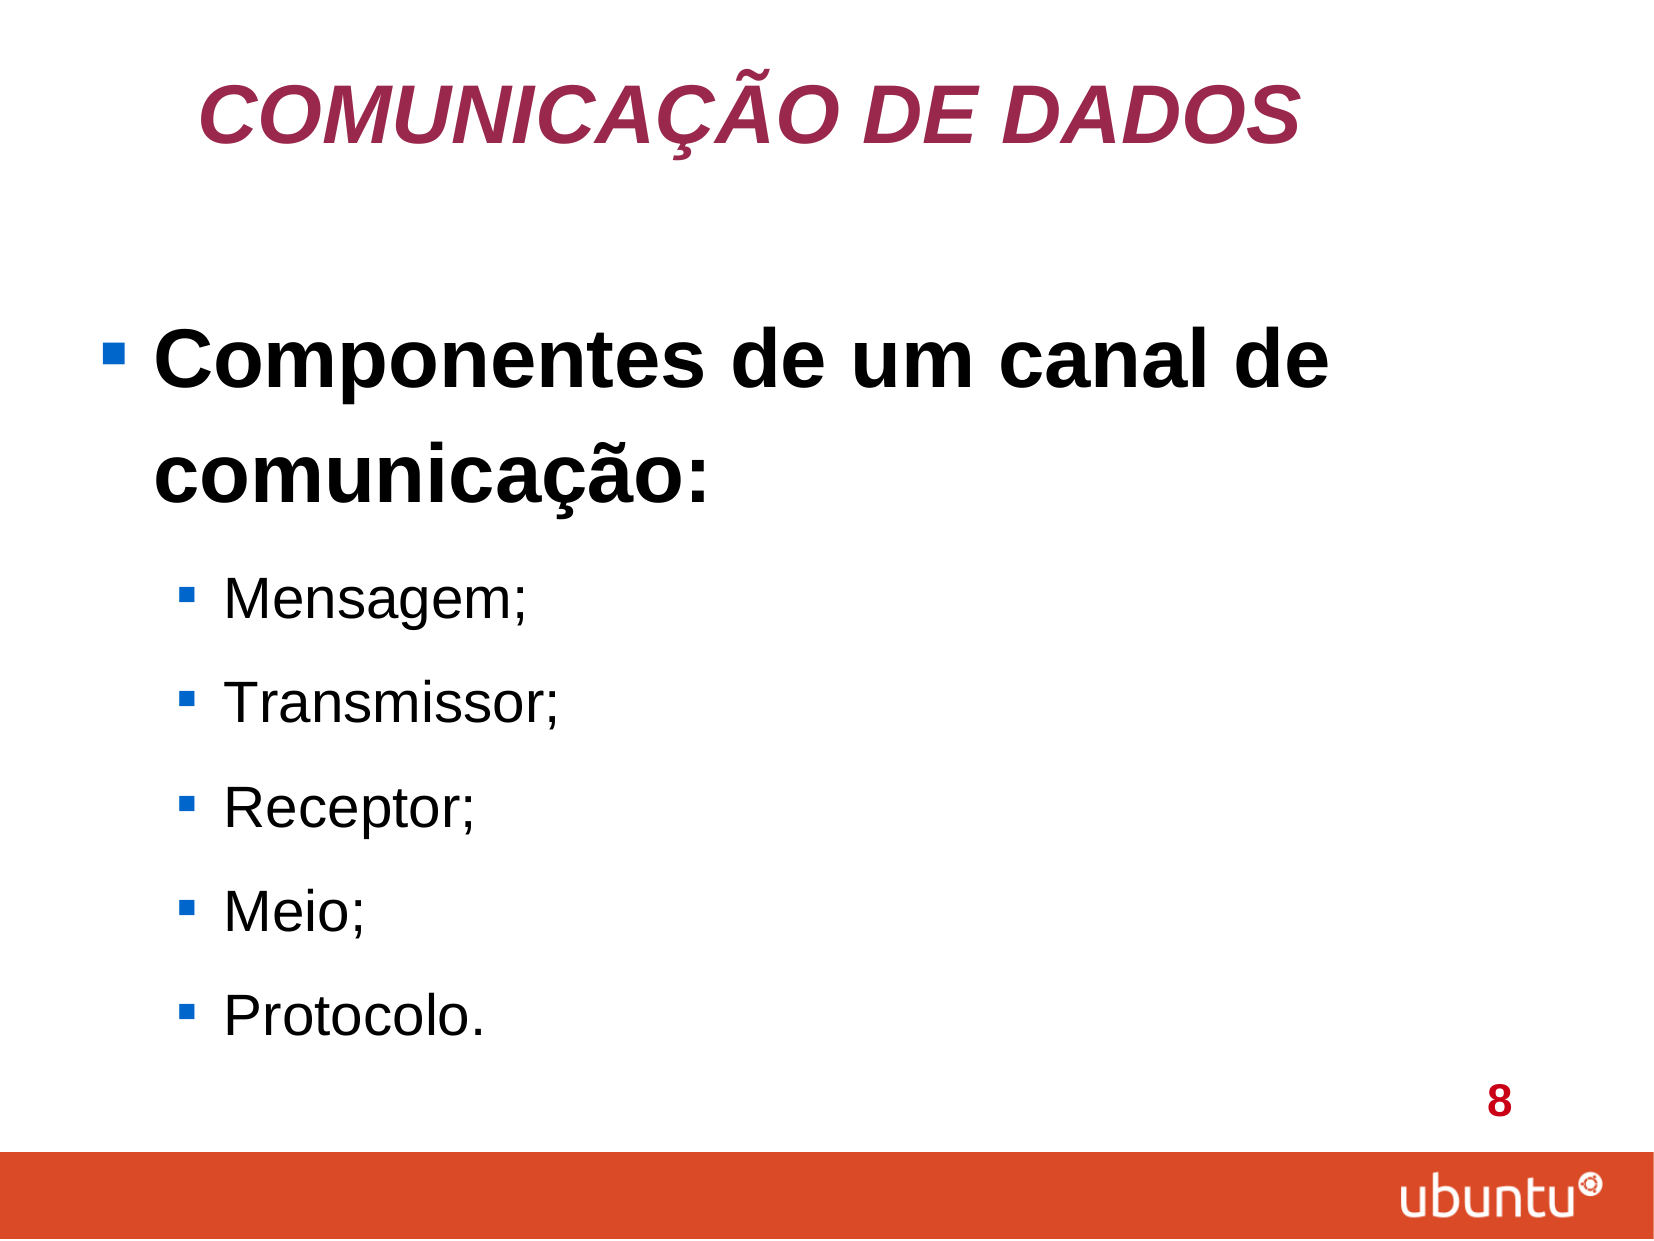

# COMUNICAÇÃO DE DADOS
Componentes de um canal de comunicação:
Mensagem;
Transmissor;
Receptor;
Meio;
Protocolo.